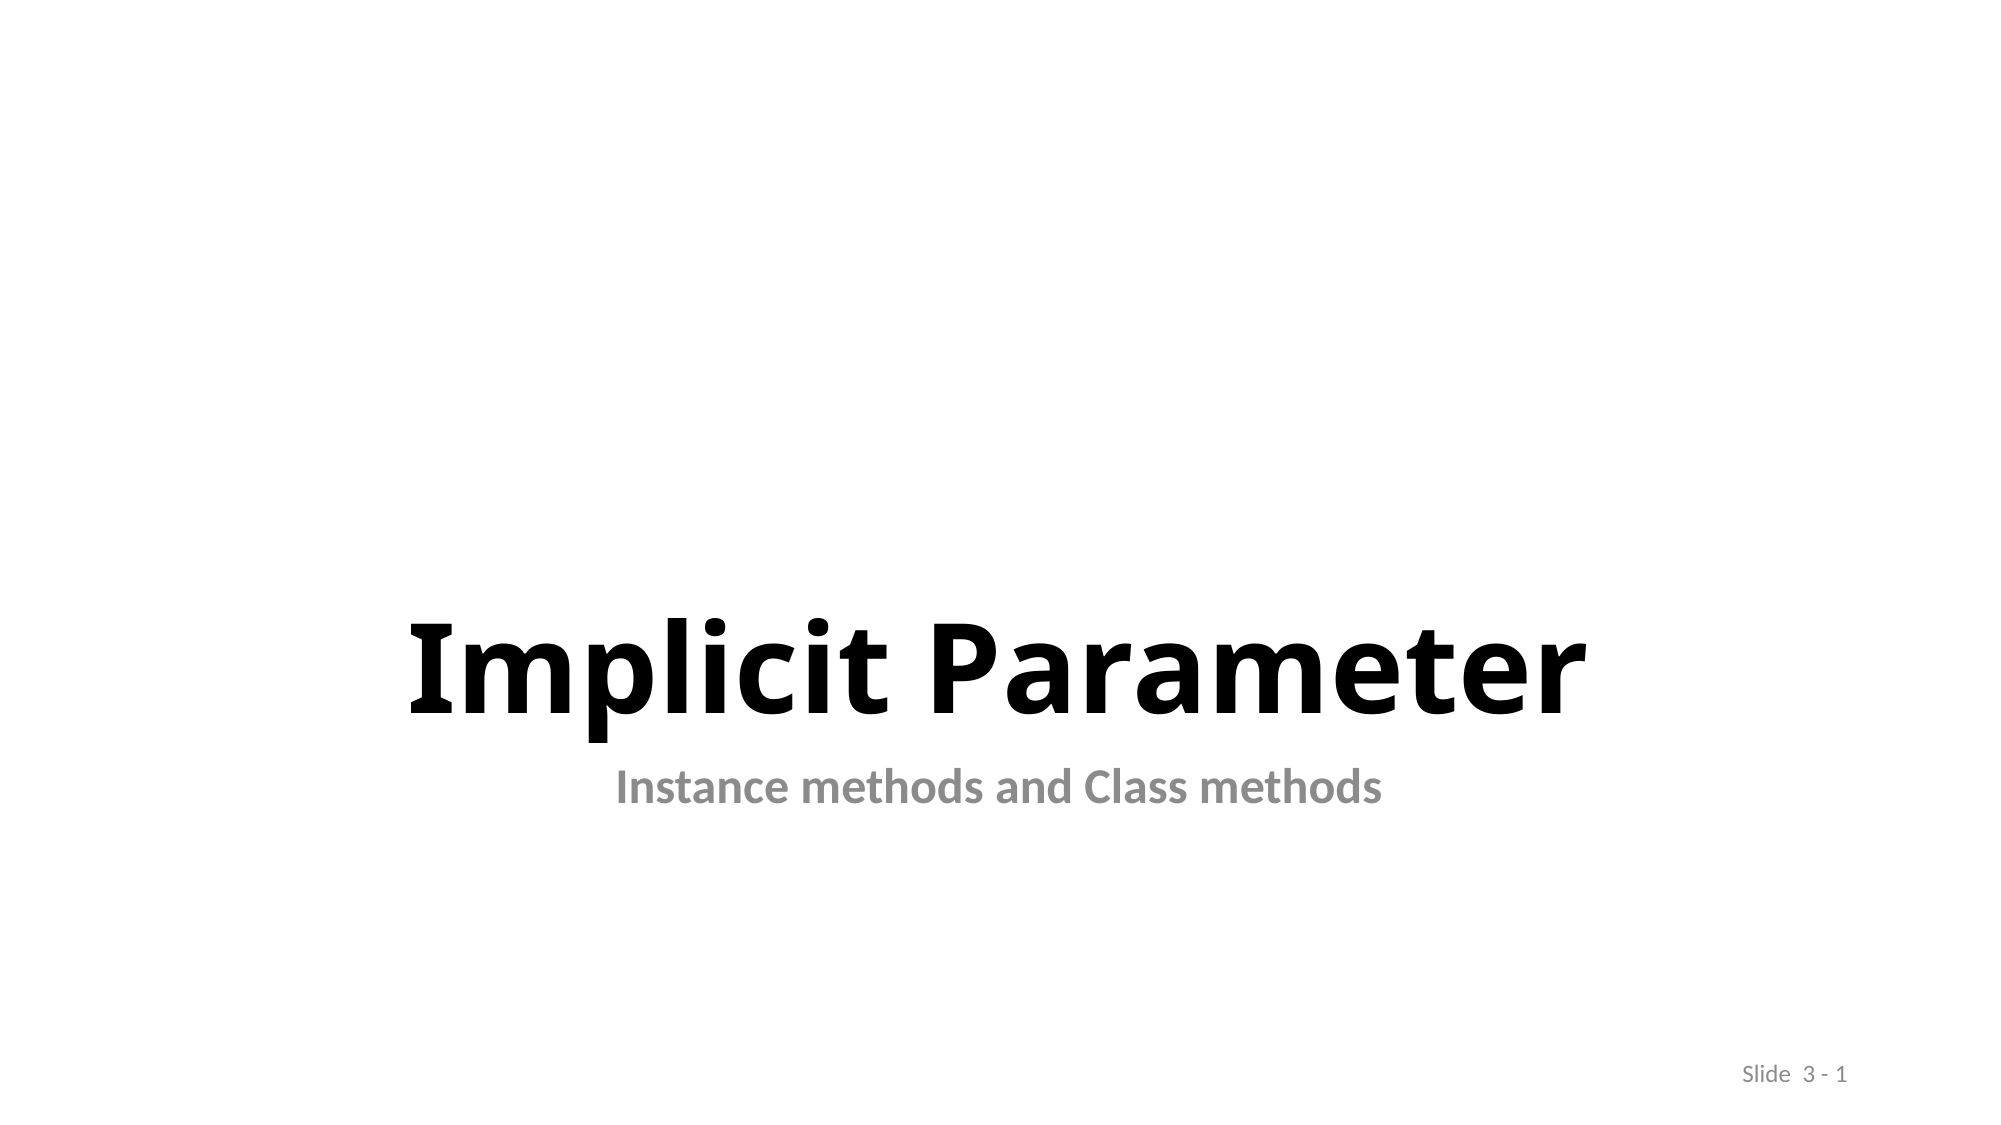

# Implicit Parameter
Instance methods and Class methods
Slide 3 -